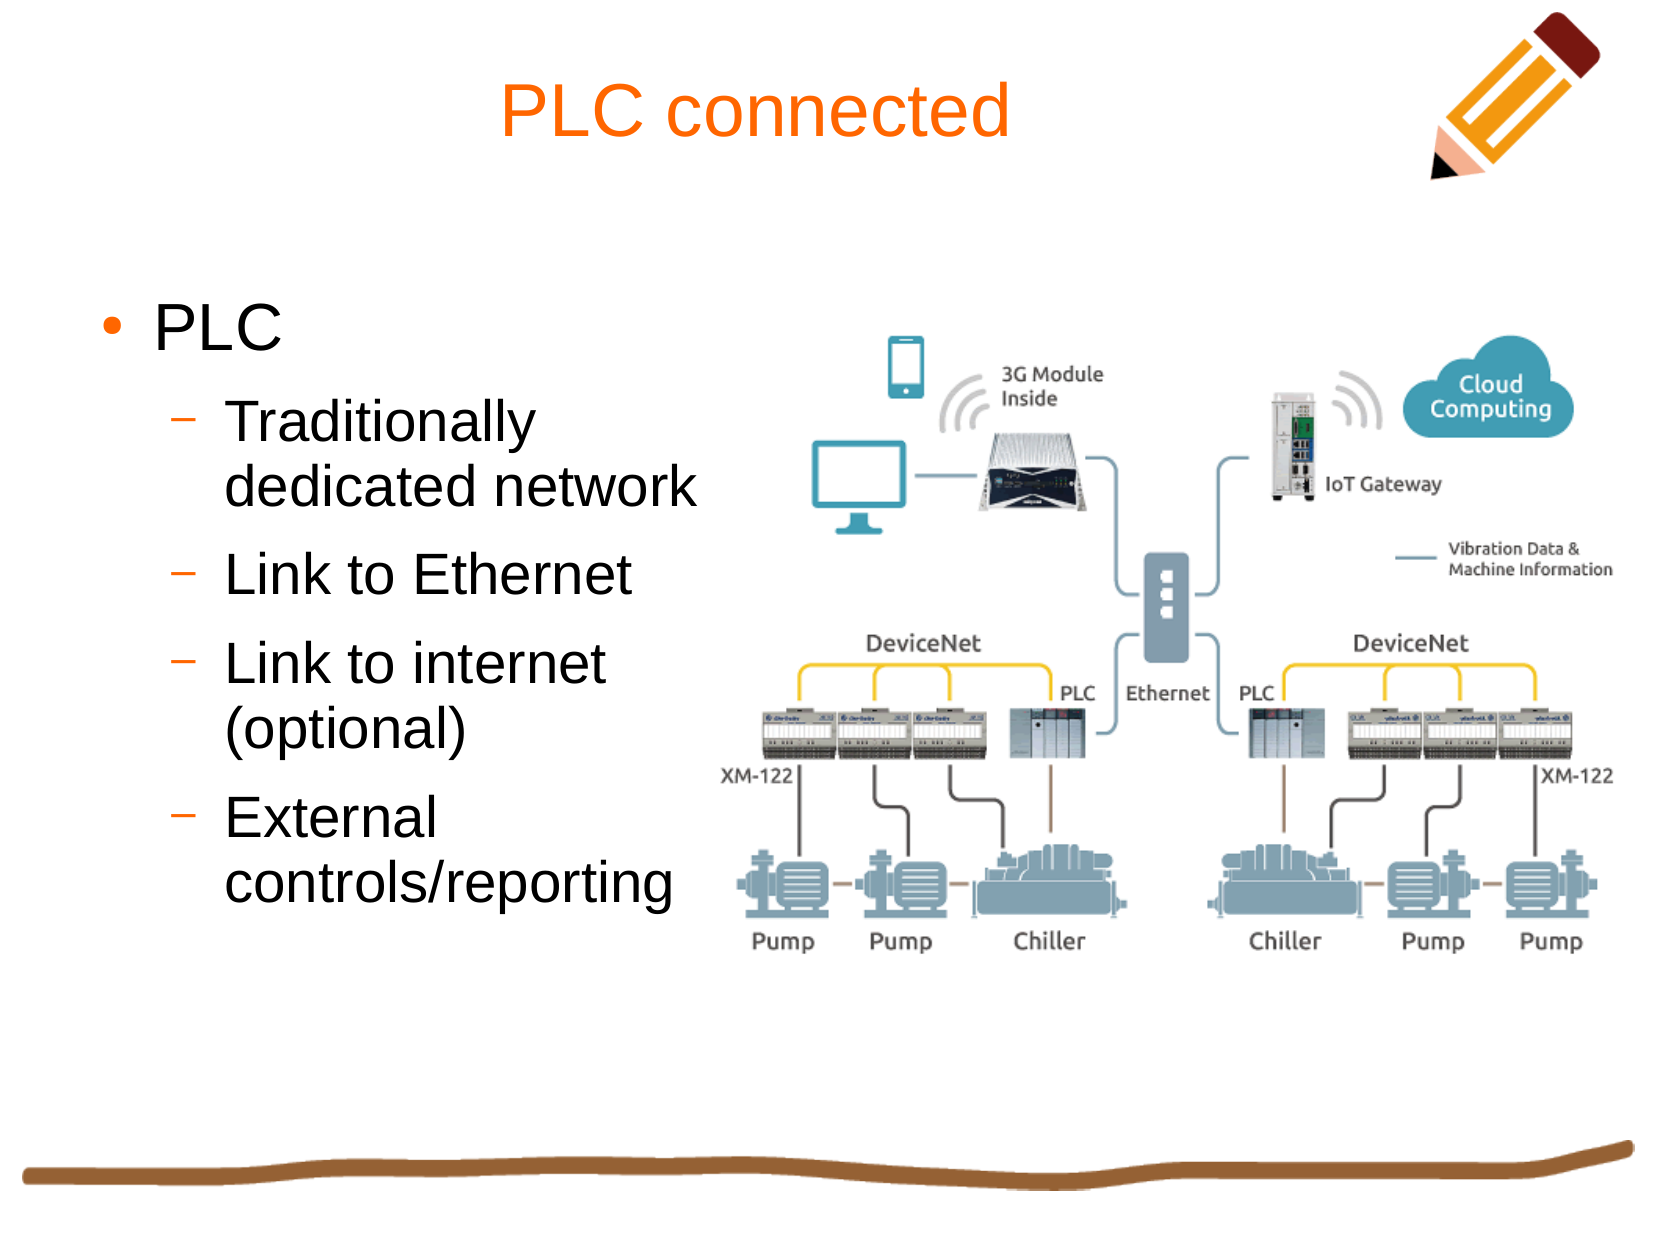

# PLC connected
PLC
Traditionally dedicated network
Link to Ethernet
Link to internet (optional)
External controls/reporting